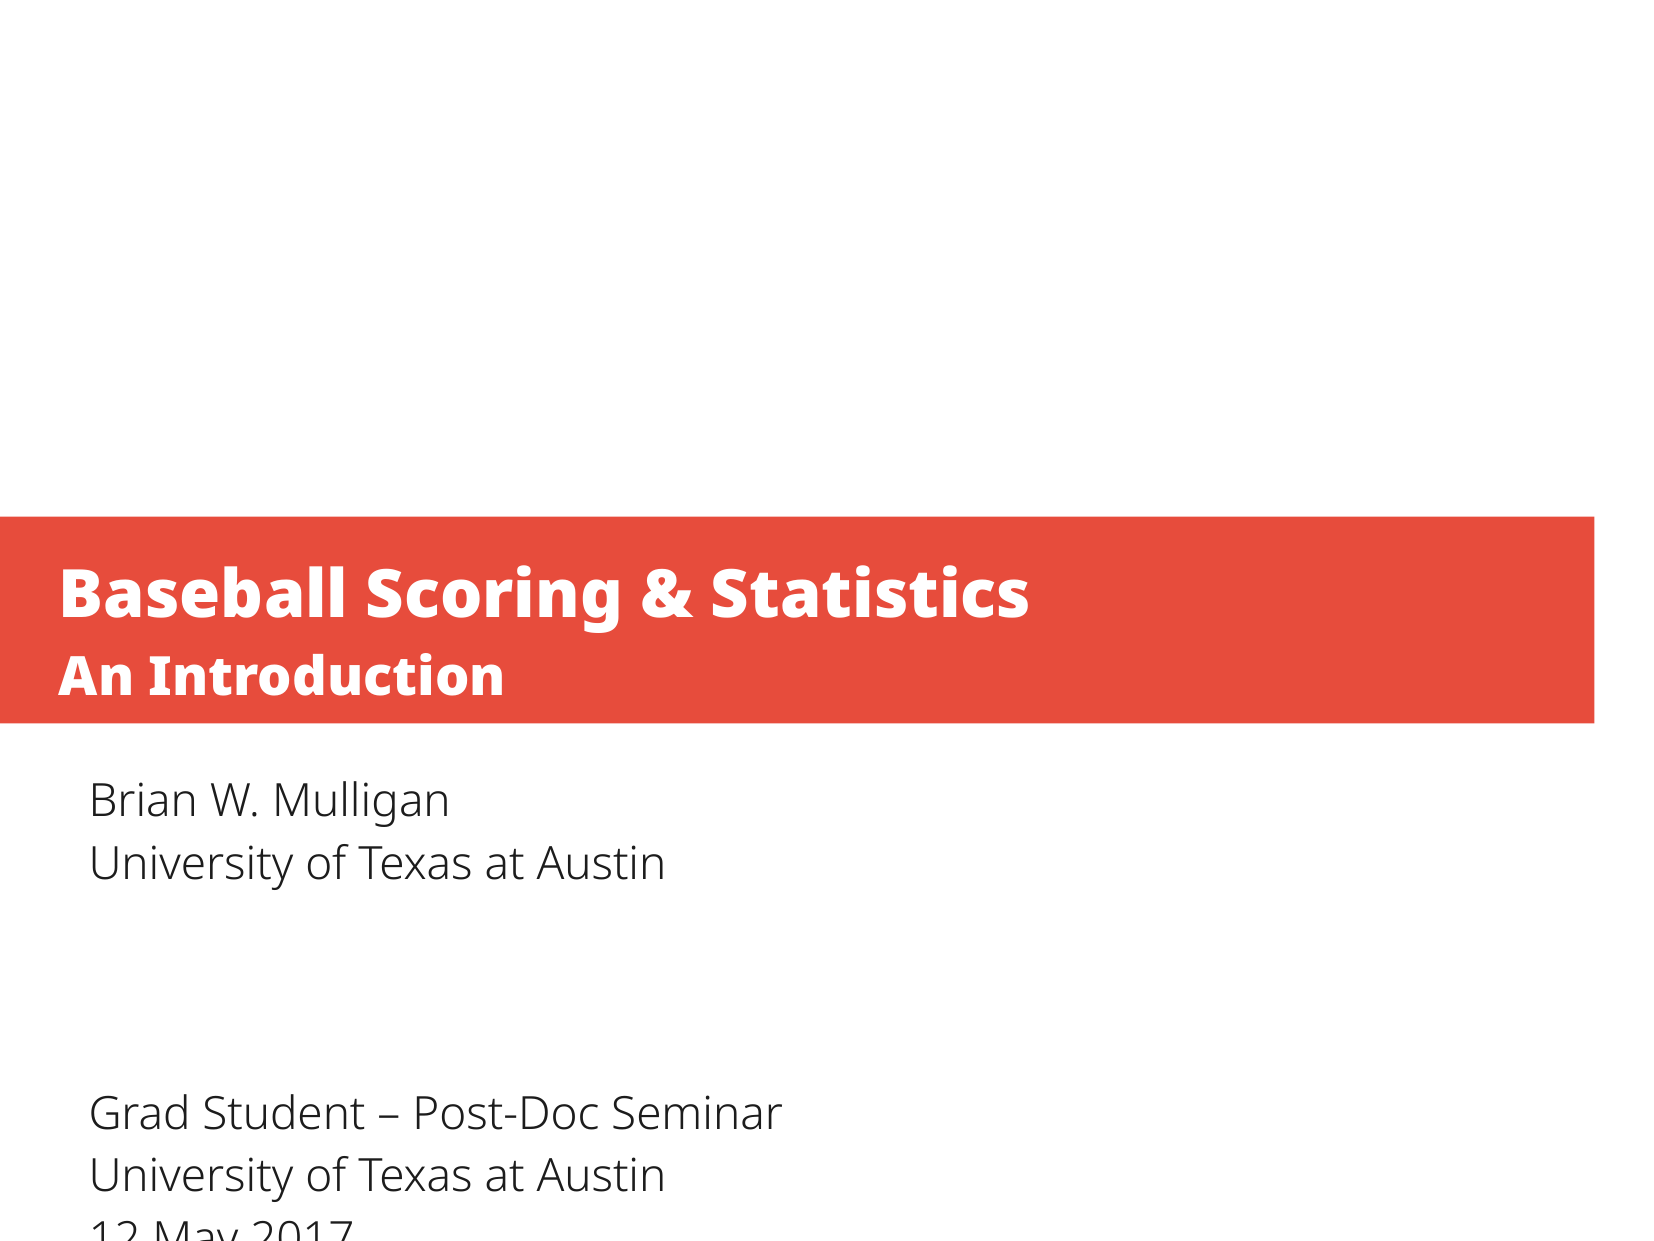

# Baseball Scoring & Statistics An Introduction
Brian W. Mulligan
University of Texas at Austin
Grad Student – Post-Doc Seminar
University of Texas at Austin
12 May 2017